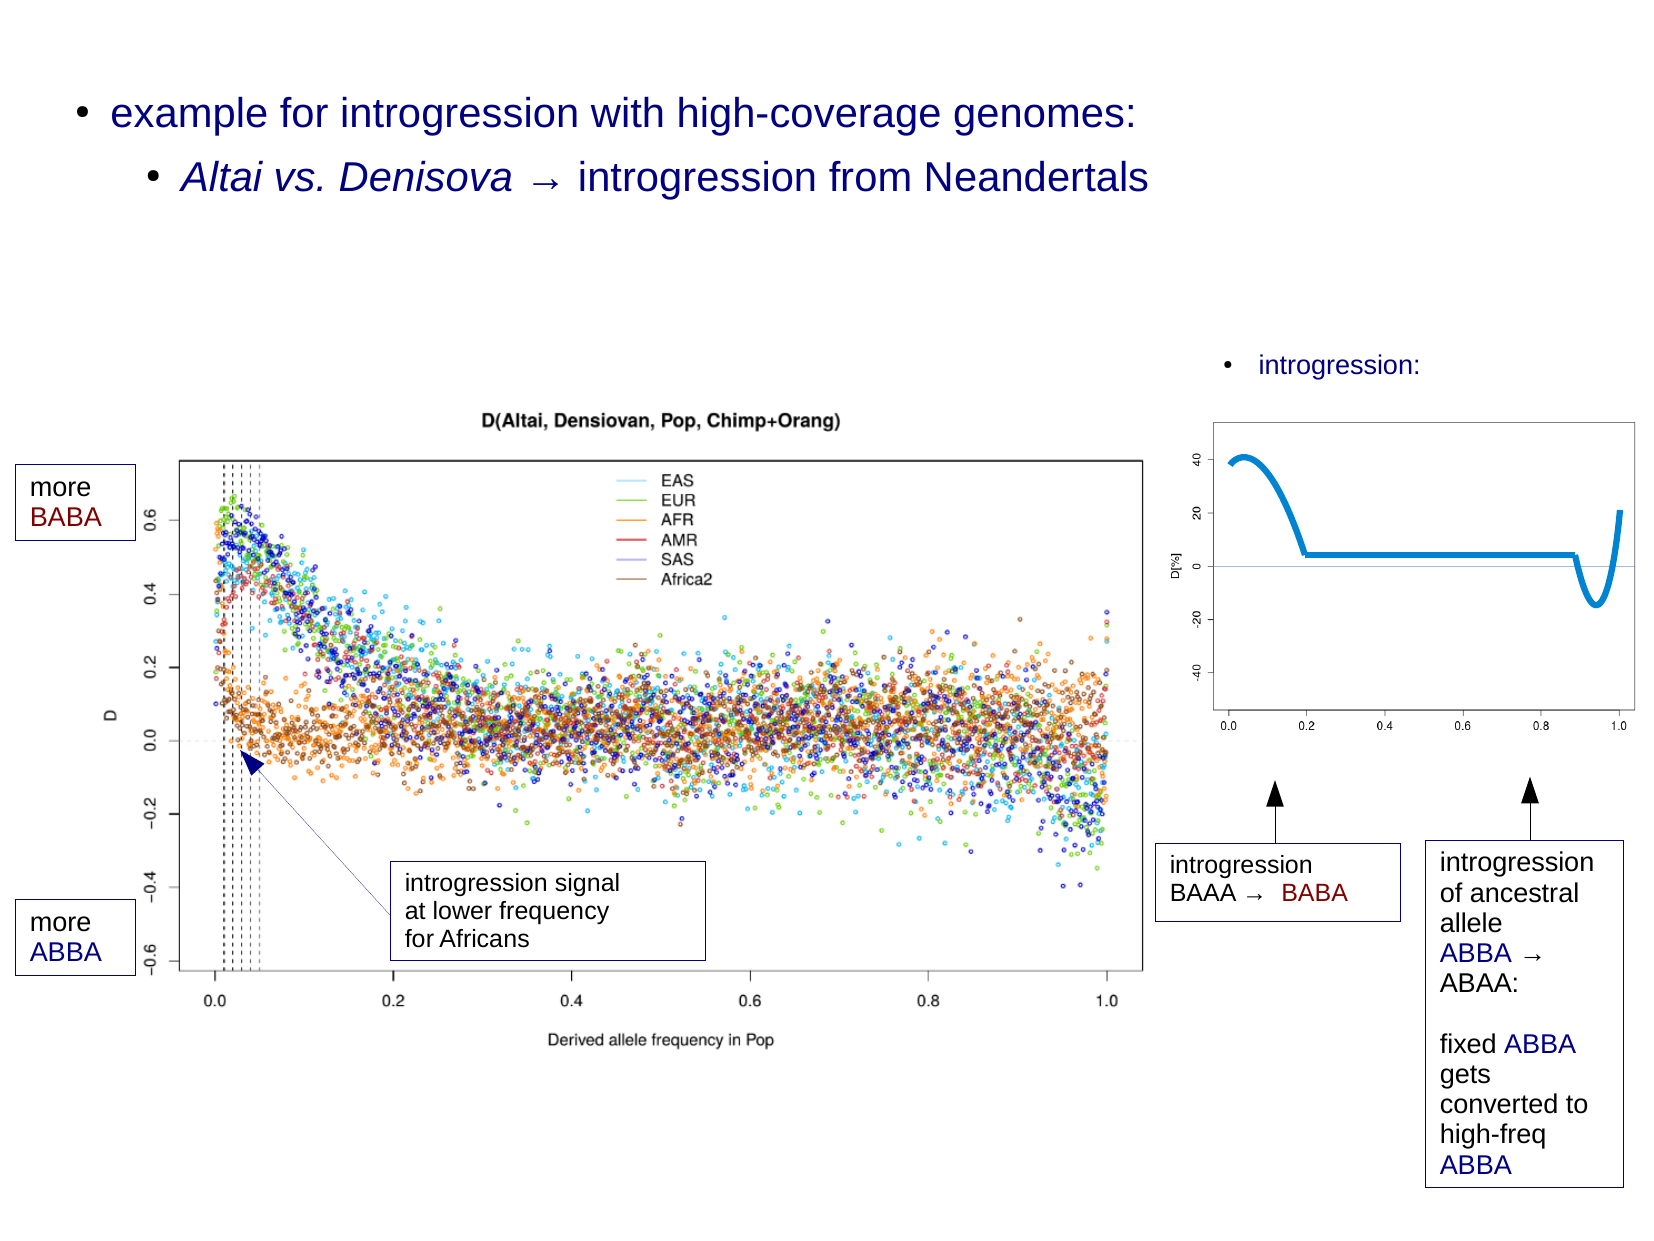

# example for introgression with high-coverage genomes:
Altai vs. Denisova → introgression from Neandertals
introgression:
more BABA
introgression signal
at lower frequency
for Africans
introgression of ancestral allele
ABBA → ABAA:
fixed ABBA
gets converted to high-freq ABBA
introgression
BAAA → BABA
more ABBA